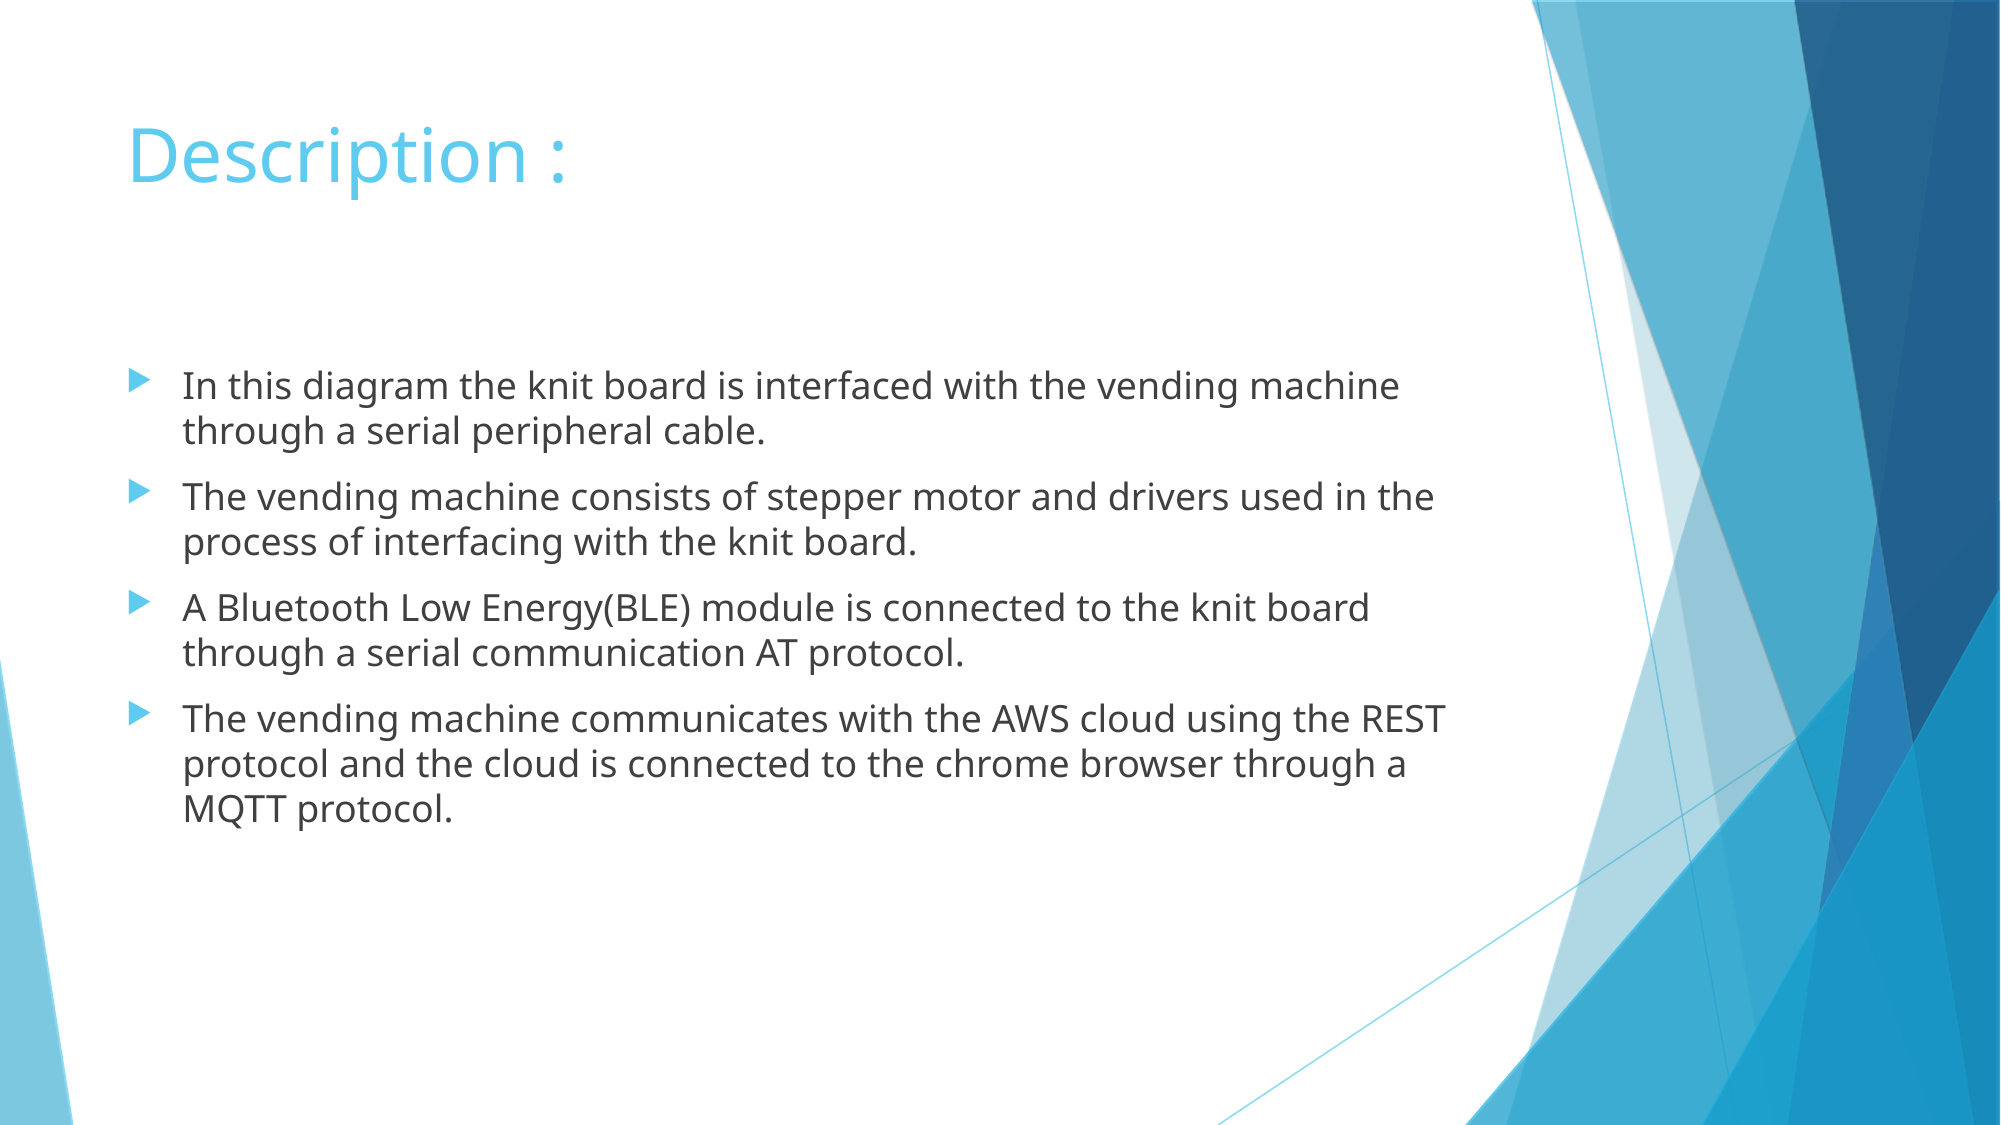

# Description :
In this diagram the knit board is interfaced with the vending machine through a serial peripheral cable.
The vending machine consists of stepper motor and drivers used in the process of interfacing with the knit board.
A Bluetooth Low Energy(BLE) module is connected to the knit board through a serial communication AT protocol.
The vending machine communicates with the AWS cloud using the REST protocol and the cloud is connected to the chrome browser through a MQTT protocol.